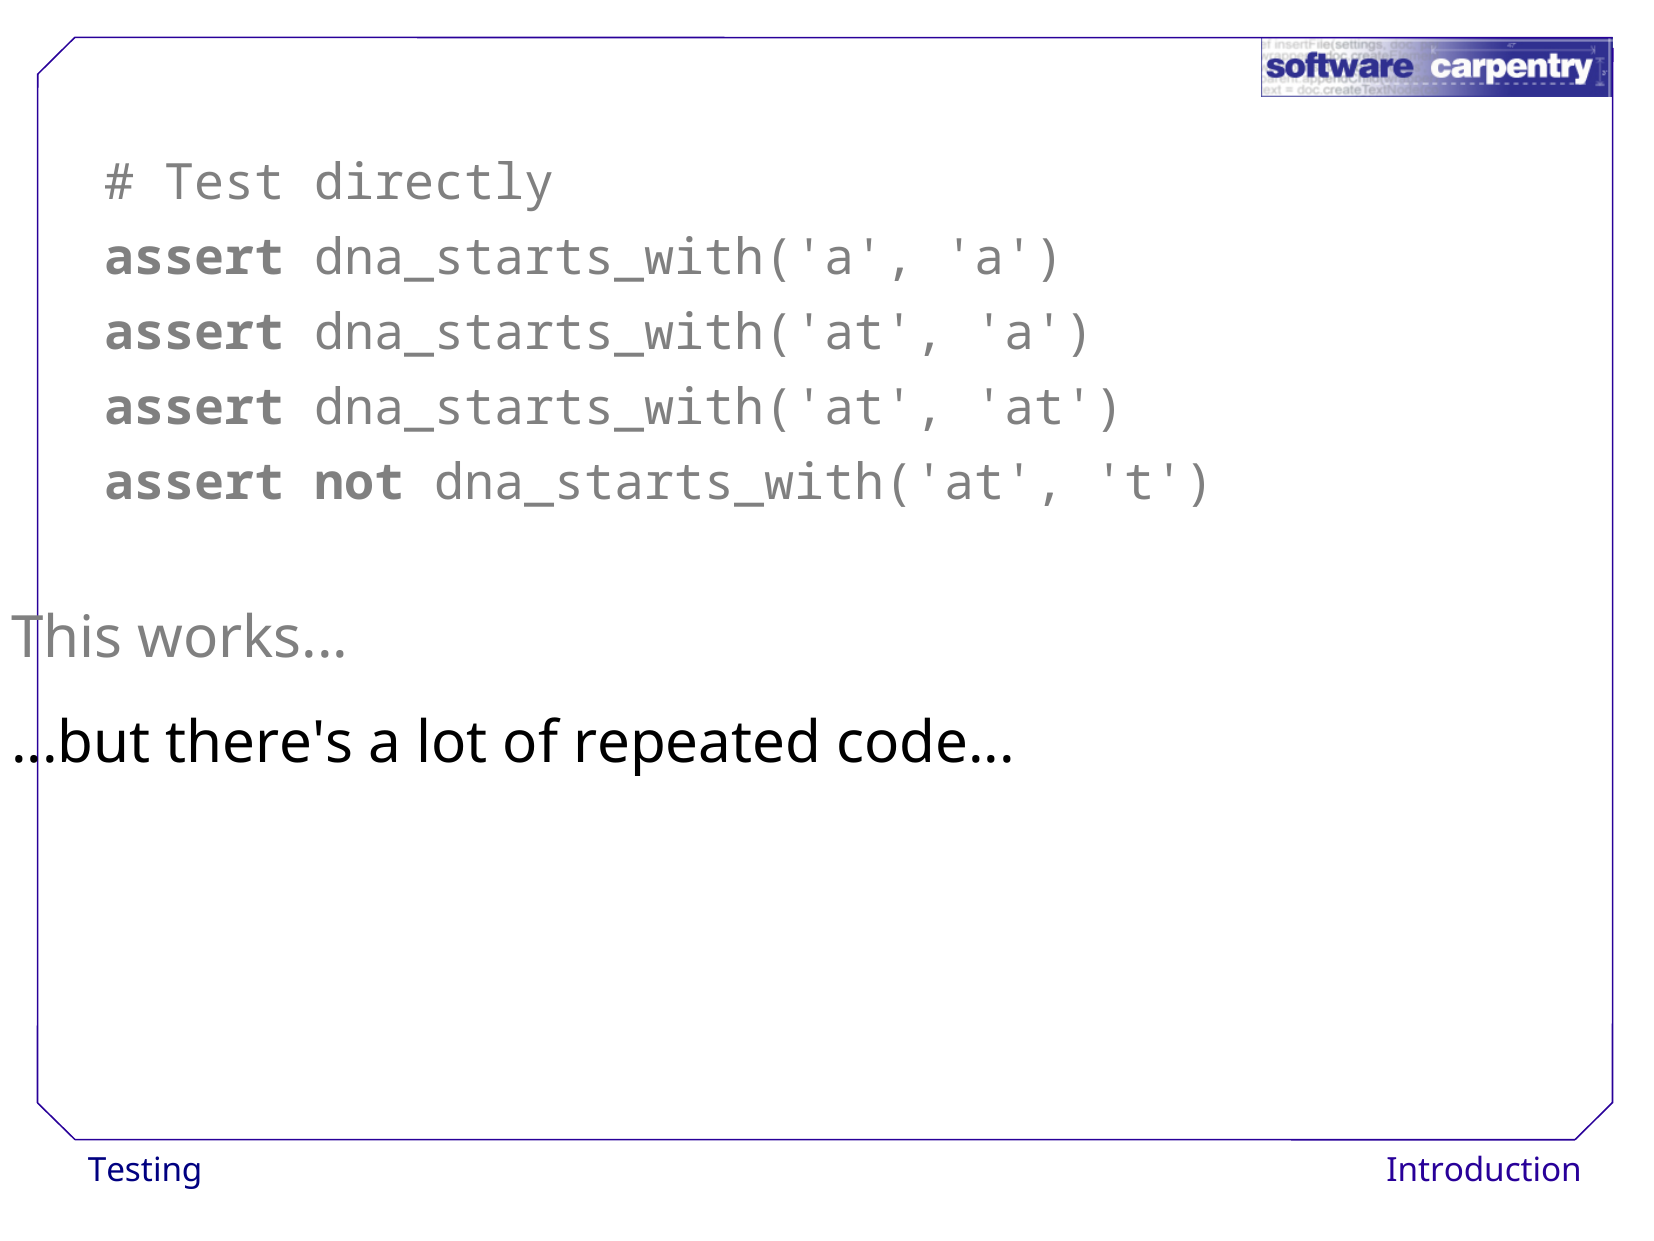

# Test directly
assert dna_starts_with('a', 'a')
assert dna_starts_with('at', 'a')
assert dna_starts_with('at', 'at')
assert not dna_starts_with('at', 't')
This works...
...but there's a lot of repeated code...